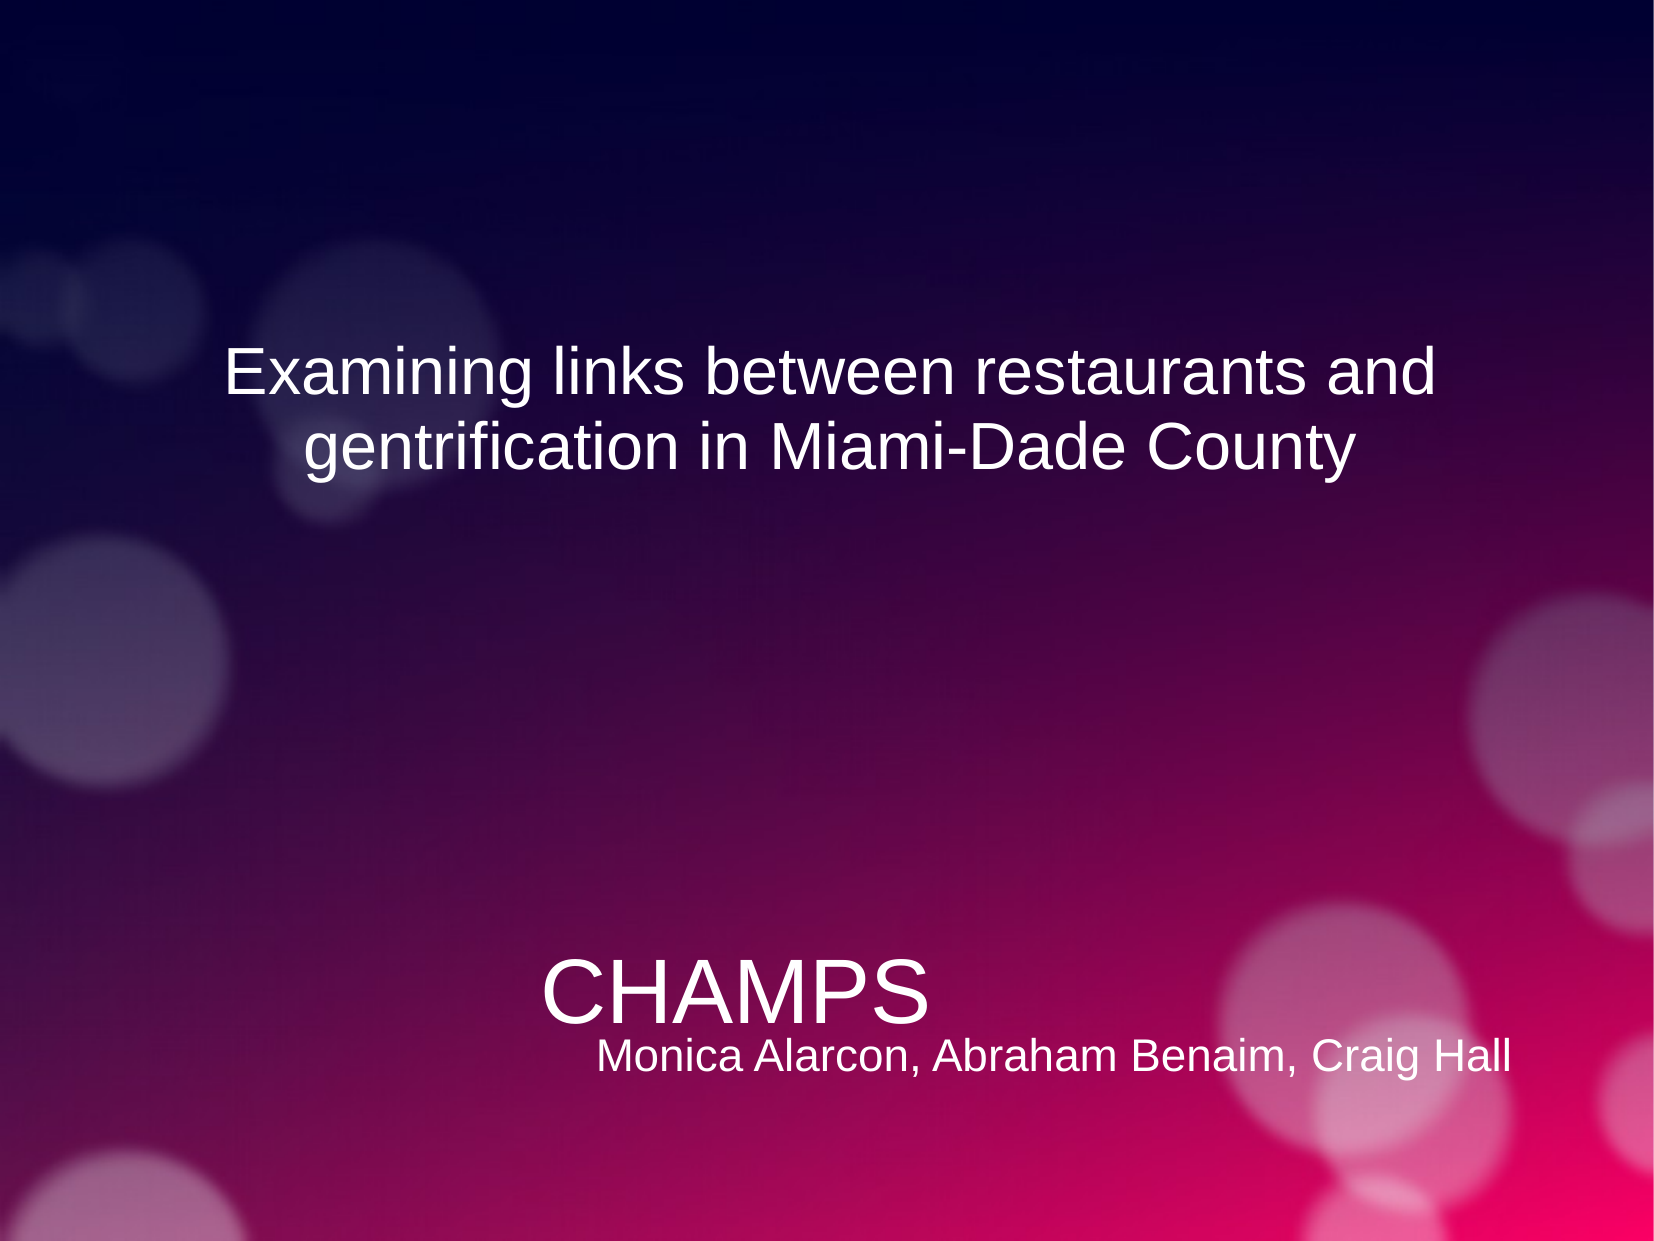

Examining links between restaurants and gentrification in Miami-Dade County
# CHAMPS
Monica Alarcon, Abraham Benaim, Craig Hall